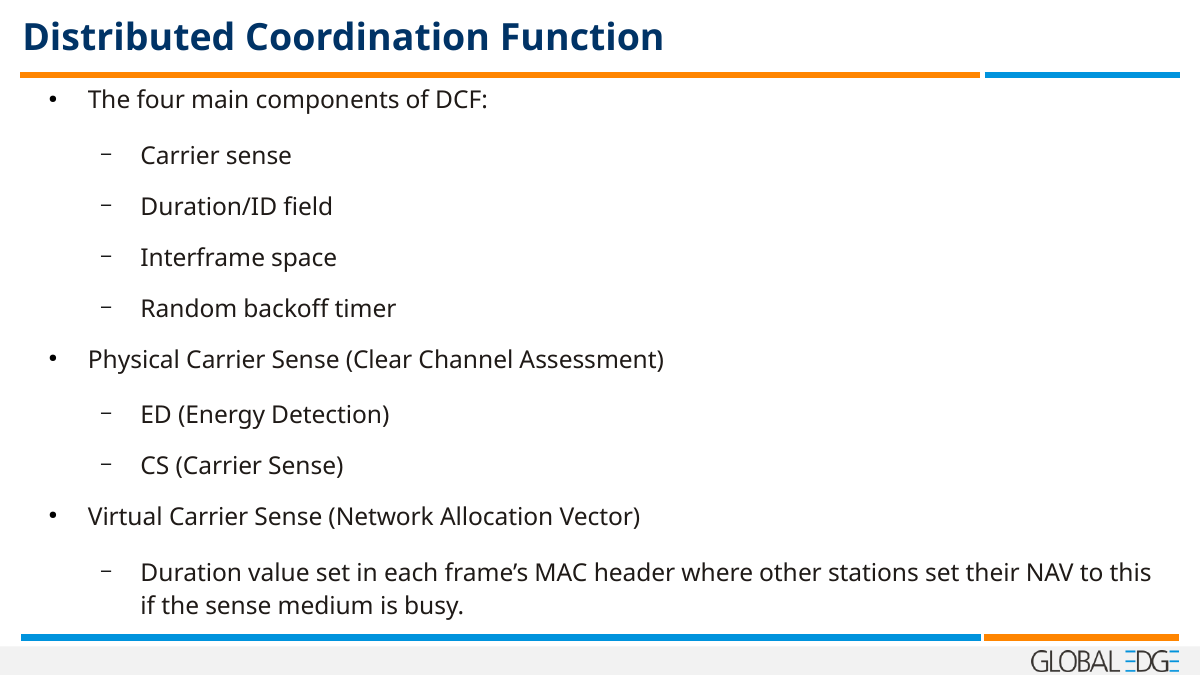

# Distributed Coordination Function
The four main components of DCF:
Carrier sense
Duration/ID field
Interframe space
Random backoff timer
Physical Carrier Sense (Clear Channel Assessment)
ED (Energy Detection)
CS (Carrier Sense)
Virtual Carrier Sense (Network Allocation Vector)
Duration value set in each frame’s MAC header where other stations set their NAV to this if the sense medium is busy.